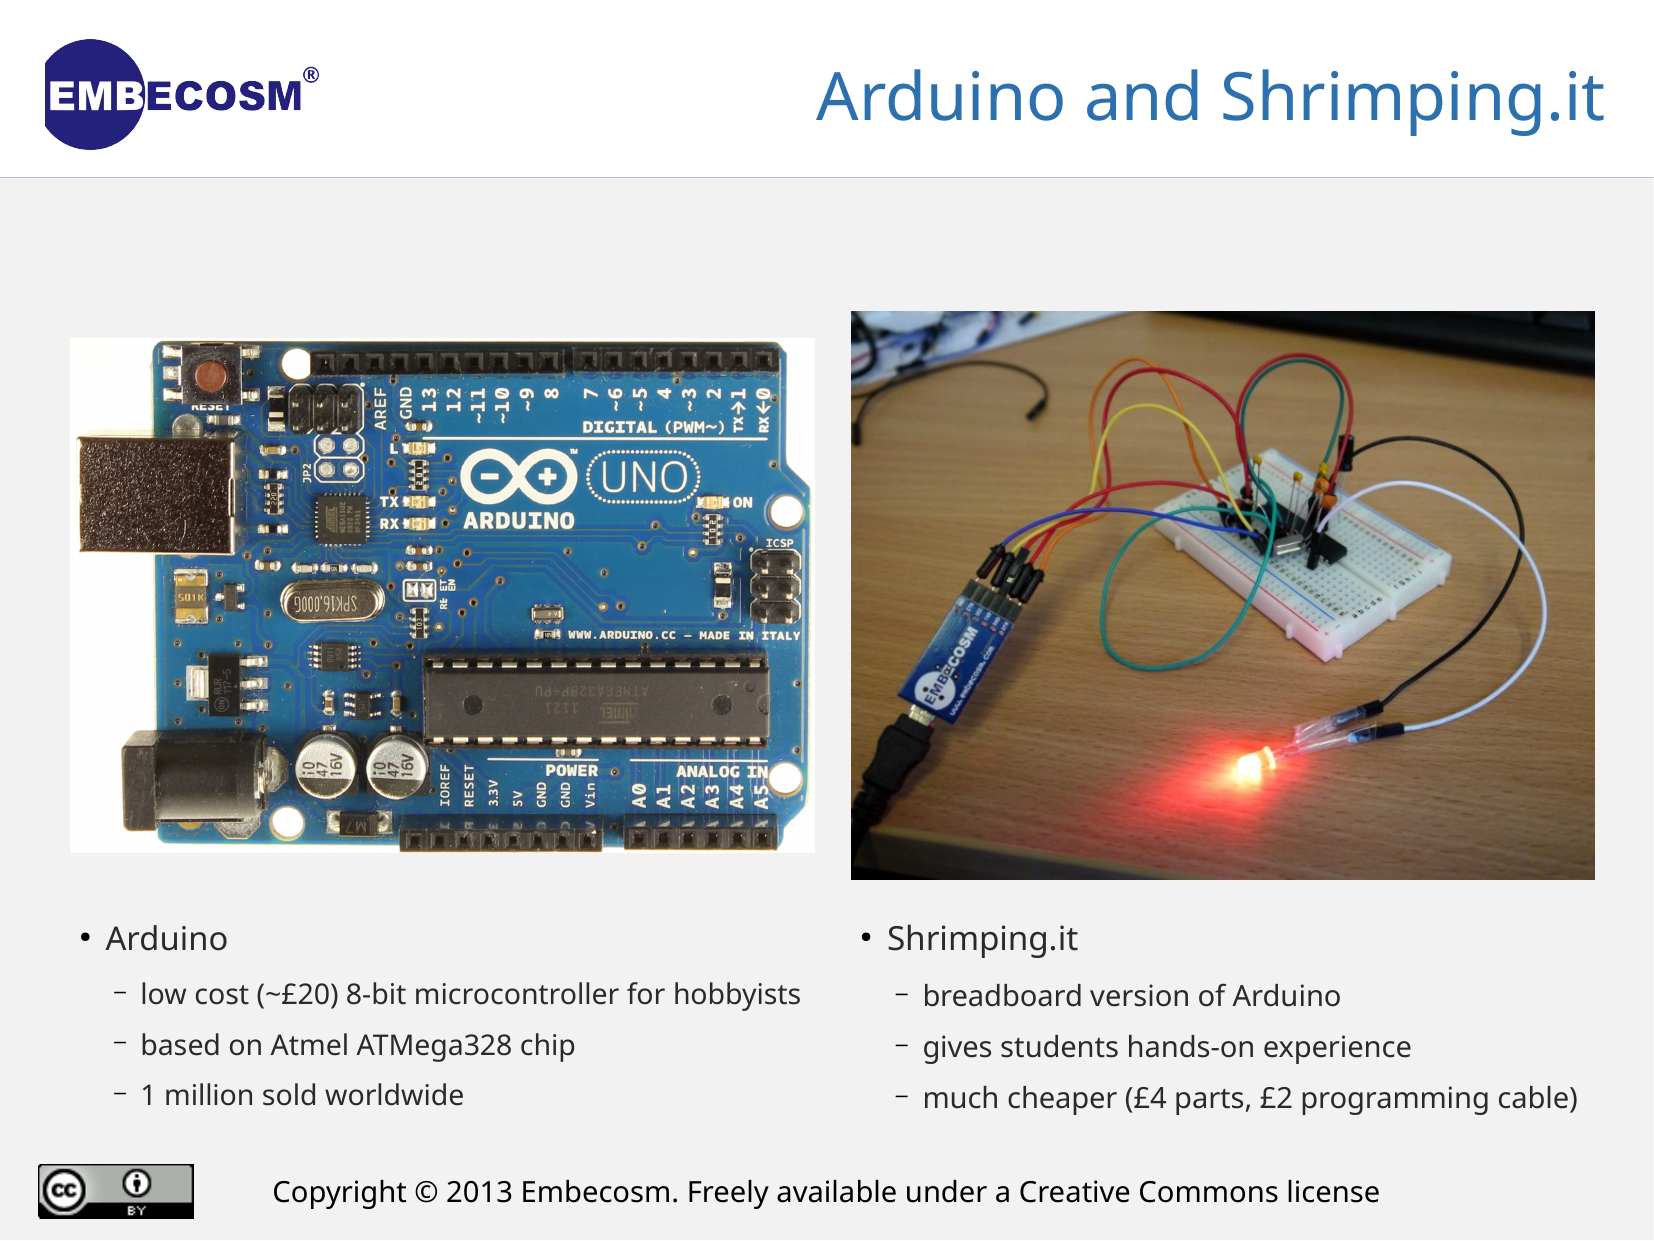

# Arduino and Shrimping.it
Arduino
low cost (~£20) 8-bit microcontroller for hobbyists
based on Atmel ATMega328 chip
1 million sold worldwide
Shrimping.it
breadboard version of Arduino
gives students hands-on experience
much cheaper (£4 parts, £2 programming cable)